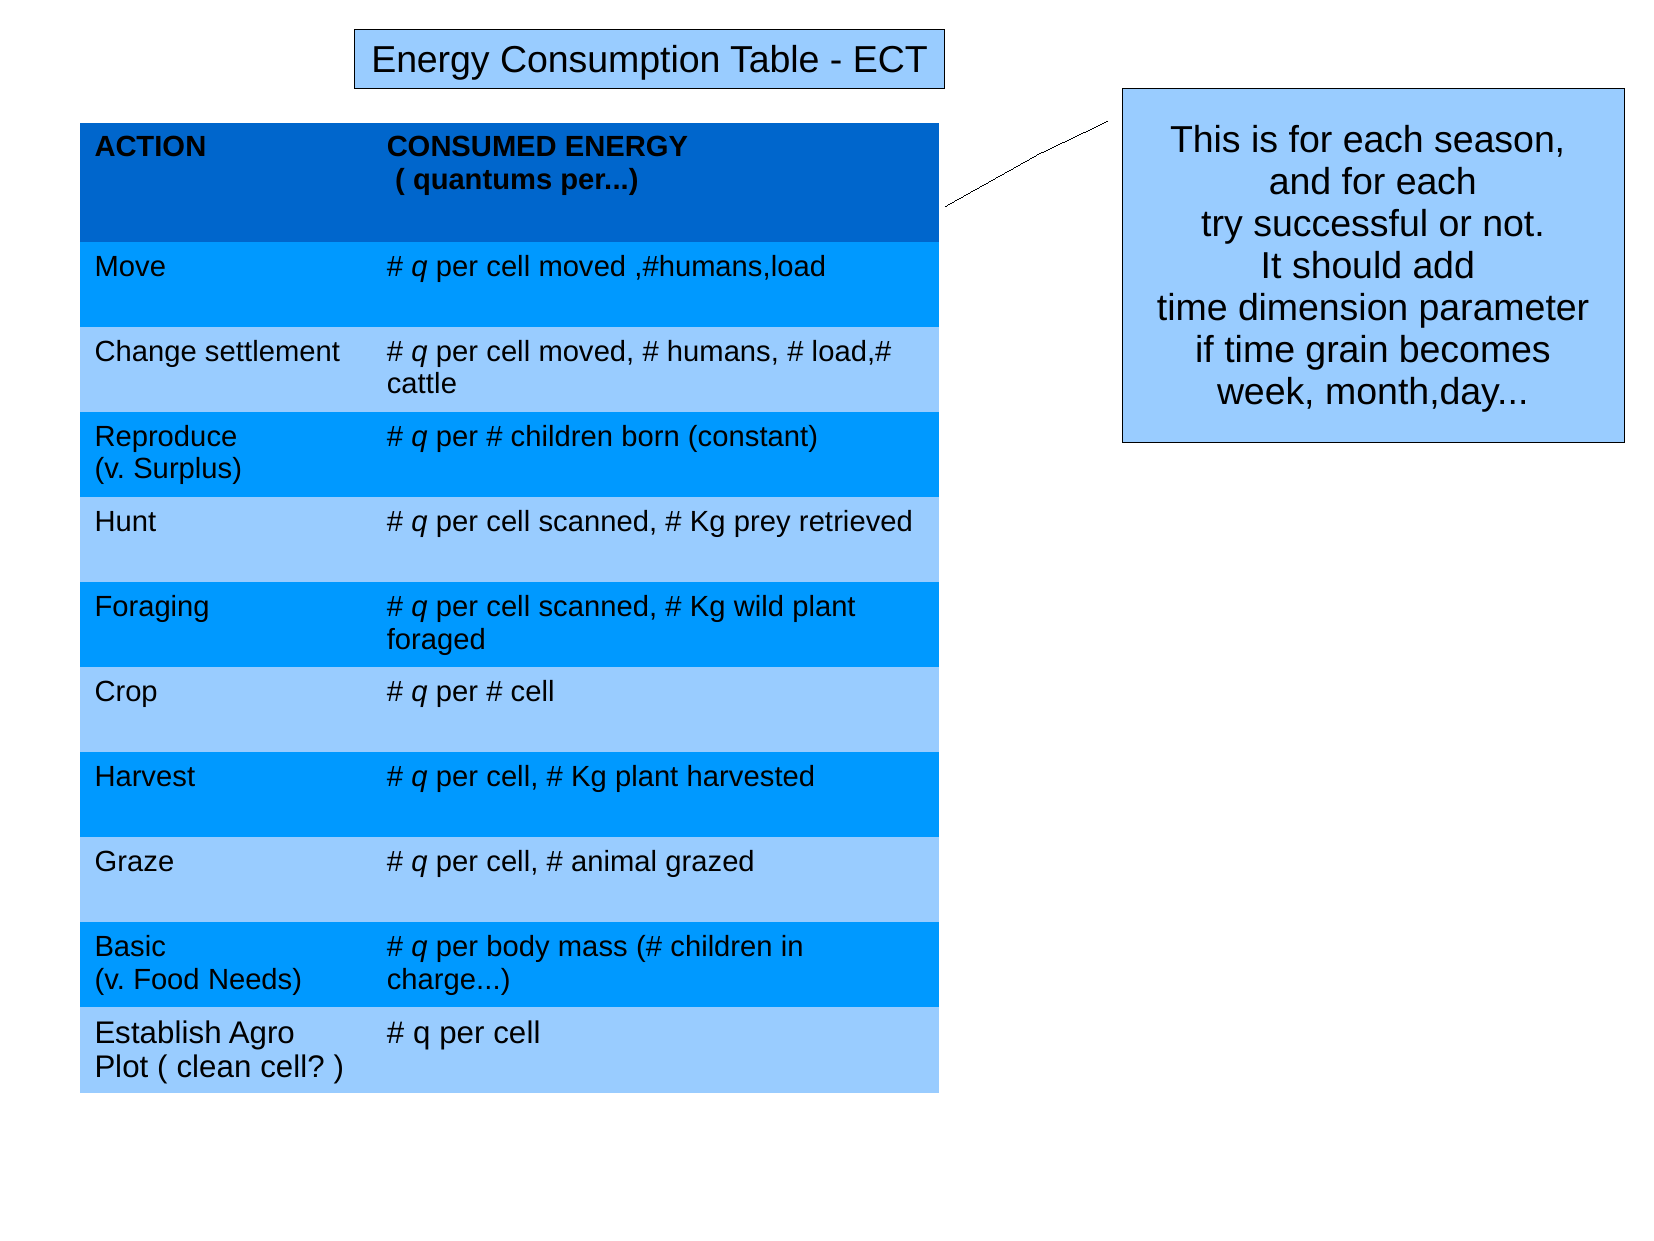

Energy Consumption Table - ECT
This is for each season,
and for each
try successful or not.
It should add
time dimension parameter
 if time grain becomes
week, month,day...
| ACTION | CONSUMED ENERGY ( quantums per...) |
| --- | --- |
| Move | # q per cell moved ,#humans,load |
| Change settlement | # q per cell moved, # humans, # load,# cattle |
| Reproduce (v. Surplus) | # q per # children born (constant) |
| Hunt | # q per cell scanned, # Kg prey retrieved |
| Foraging | # q per cell scanned, # Kg wild plant foraged |
| Crop | # q per # cell |
| Harvest | # q per cell, # Kg plant harvested |
| Graze | # q per cell, # animal grazed |
| Basic (v. Food Needs) | # q per body mass (# children in charge...) |
| Establish Agro Plot ( clean cell? ) | # q per cell |